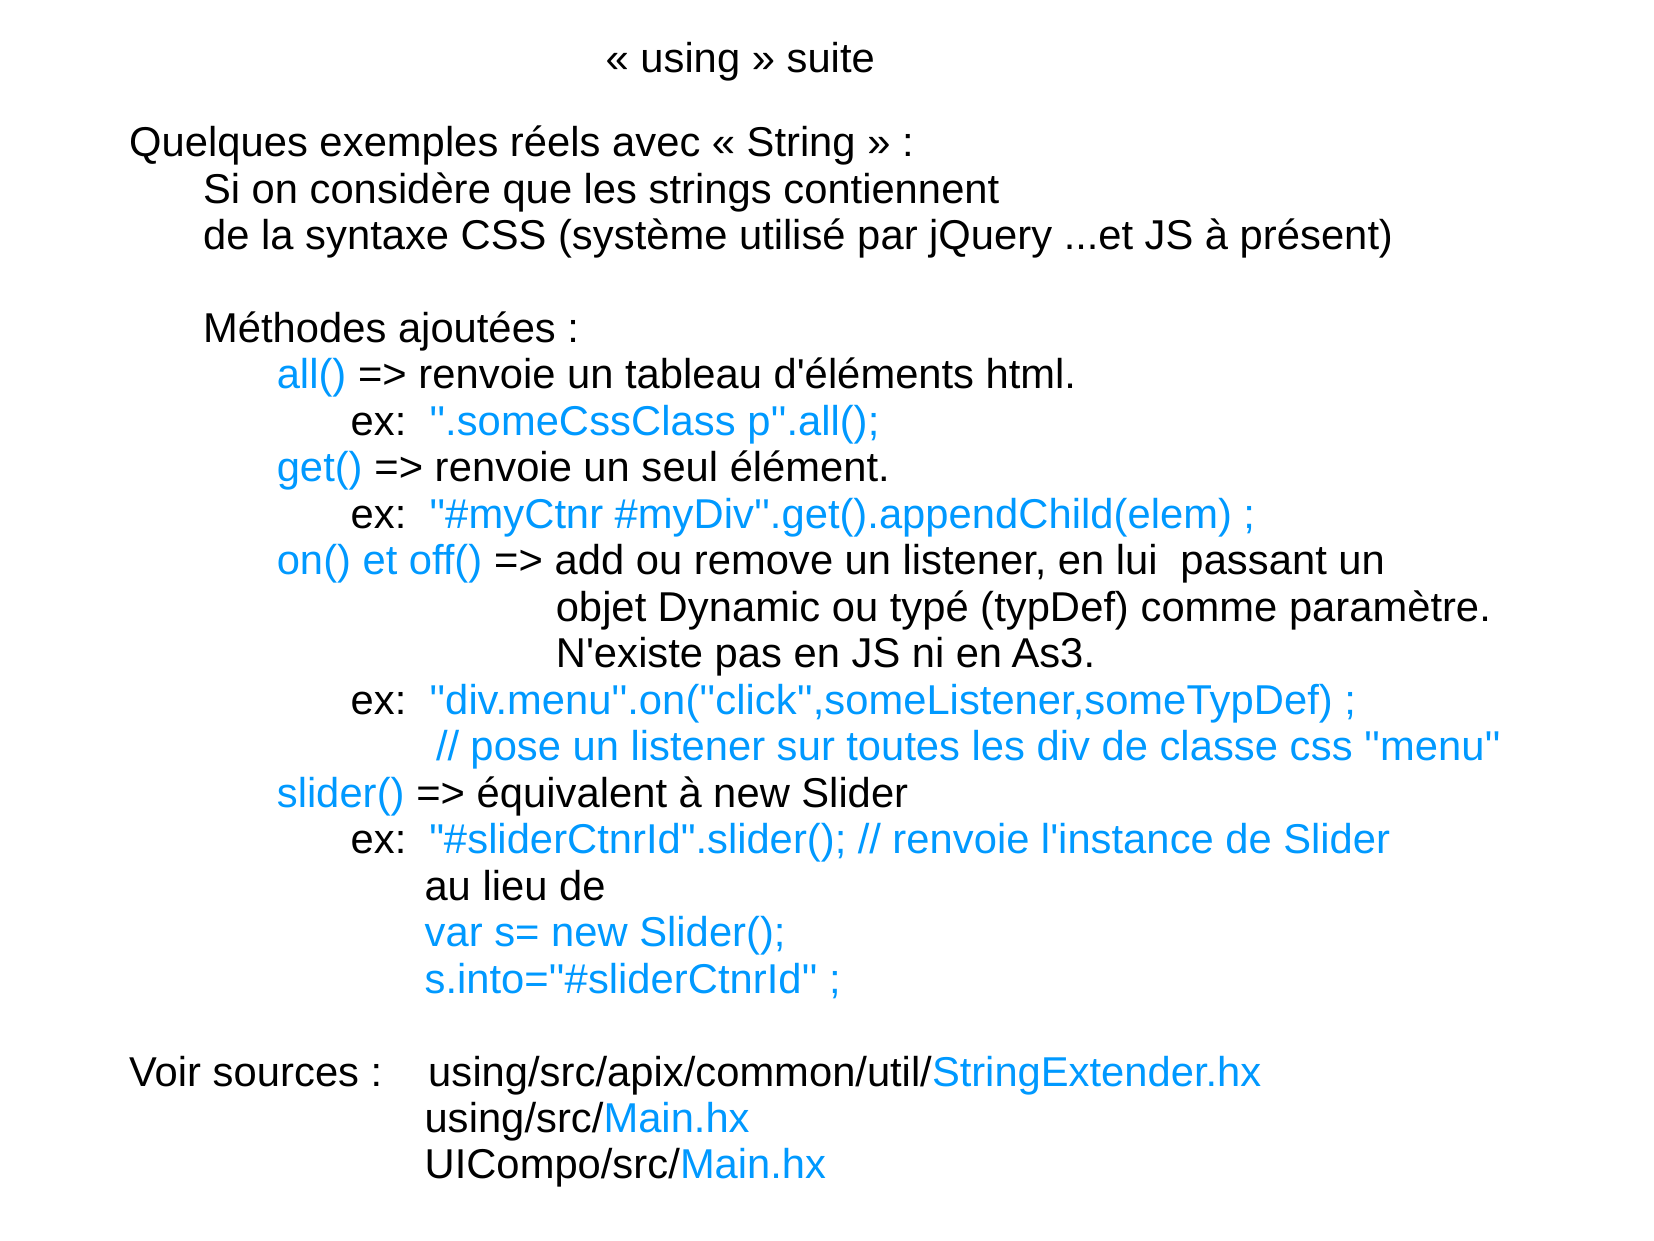

« using » suite
Quelques exemples réels avec « String » :
	Si on considère que les strings contiennent
	de la syntaxe CSS (système utilisé par jQuery ...et JS à présent)
	Méthodes ajoutées :
		all() => renvoie un tableau d'éléments html.
			ex: ''.someCssClass p''.all();
		get() => renvoie un seul élément.
			ex: ''#myCtnr #myDiv''.get().appendChild(elem) ;
		on() et off() => add ou remove un listener, en lui passant un
 				 objet Dynamic ou typé (typDef) comme paramètre.
					 N'existe pas en JS ni en As3.
			ex: ''div.menu''.on(''click'',someListener,someTypDef) ;
				 // pose un listener sur toutes les div de classe css ''menu''
		slider() => équivalent à new Slider
			ex: "#sliderCtnrId".slider(); // renvoie l'instance de Slider
				au lieu de
				var s= new Slider();
				s.into=''#sliderCtnrId'' ;
Voir sources : using/src/apix/common/util/StringExtender.hx
				using/src/Main.hx
				UICompo/src/Main.hx